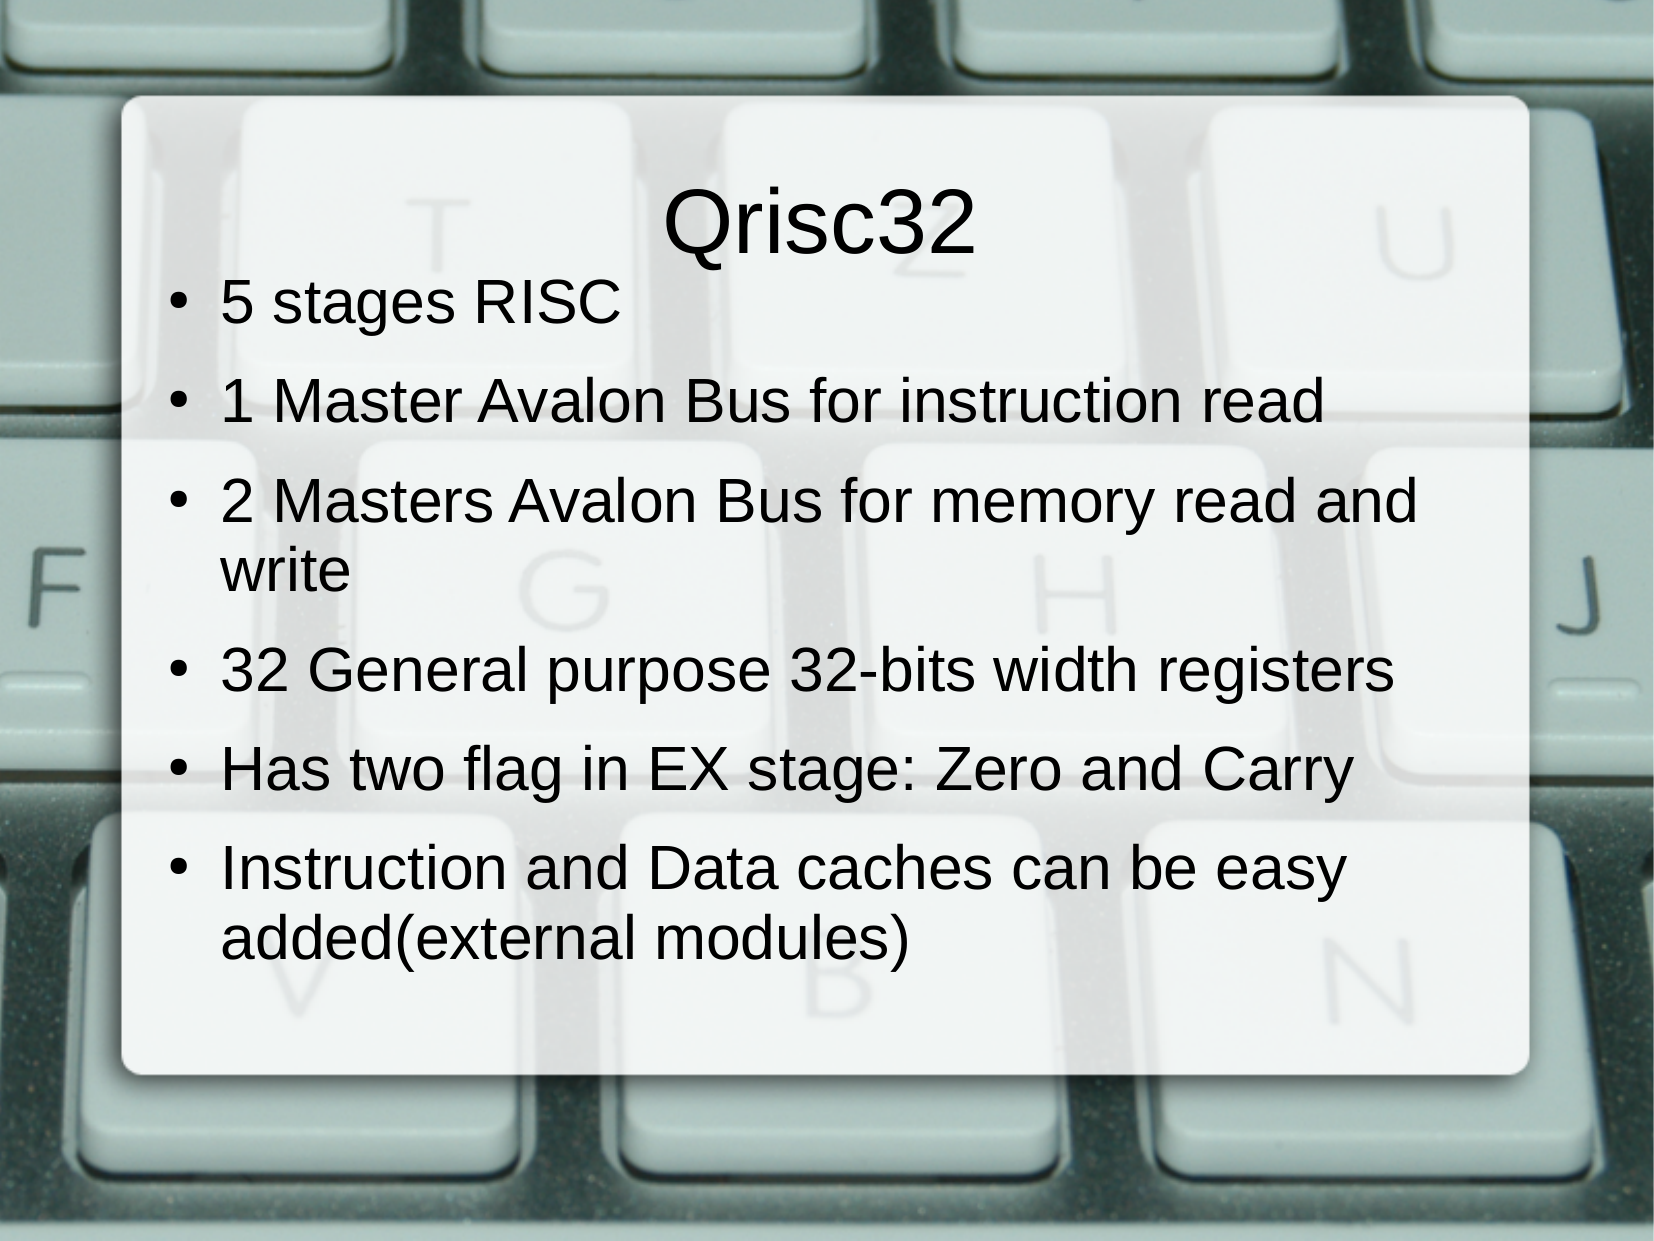

# Qrisc32
5 stages RISC
1 Master Avalon Bus for instruction read
2 Masters Avalon Bus for memory read and write
32 General purpose 32-bits width registers
Has two flag in EX stage: Zero and Carry
Instruction and Data caches can be easy added(external modules)